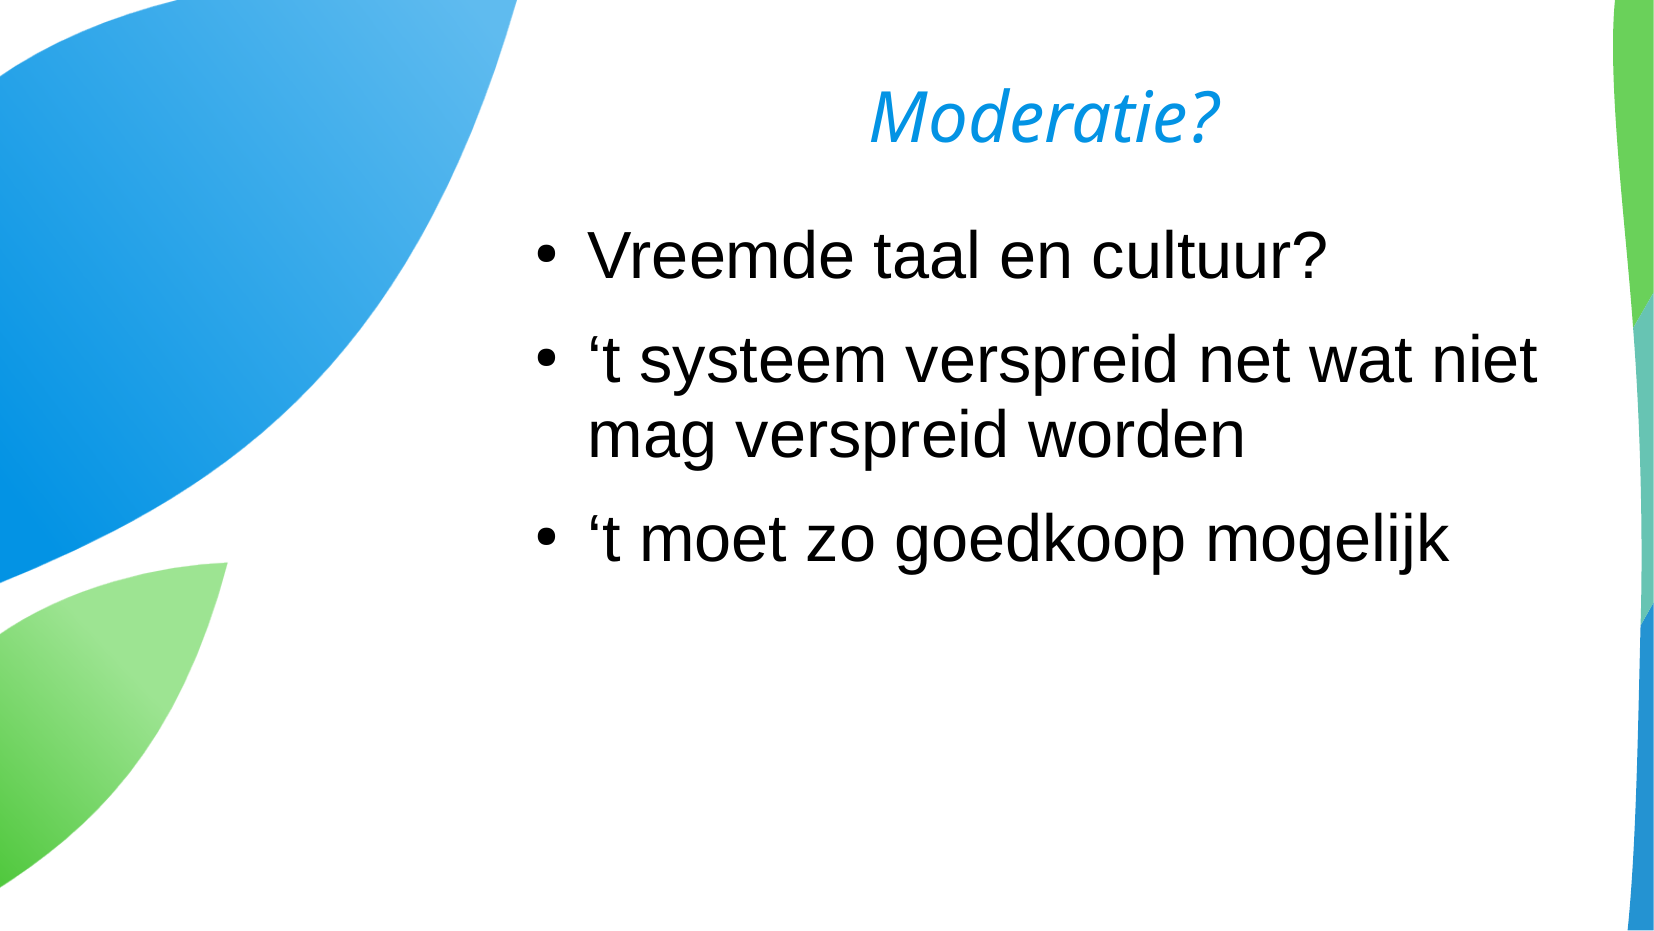

# Moderatie?
Vreemde taal en cultuur?
‘t systeem verspreid net wat niet mag verspreid worden
‘t moet zo goedkoop mogelijk